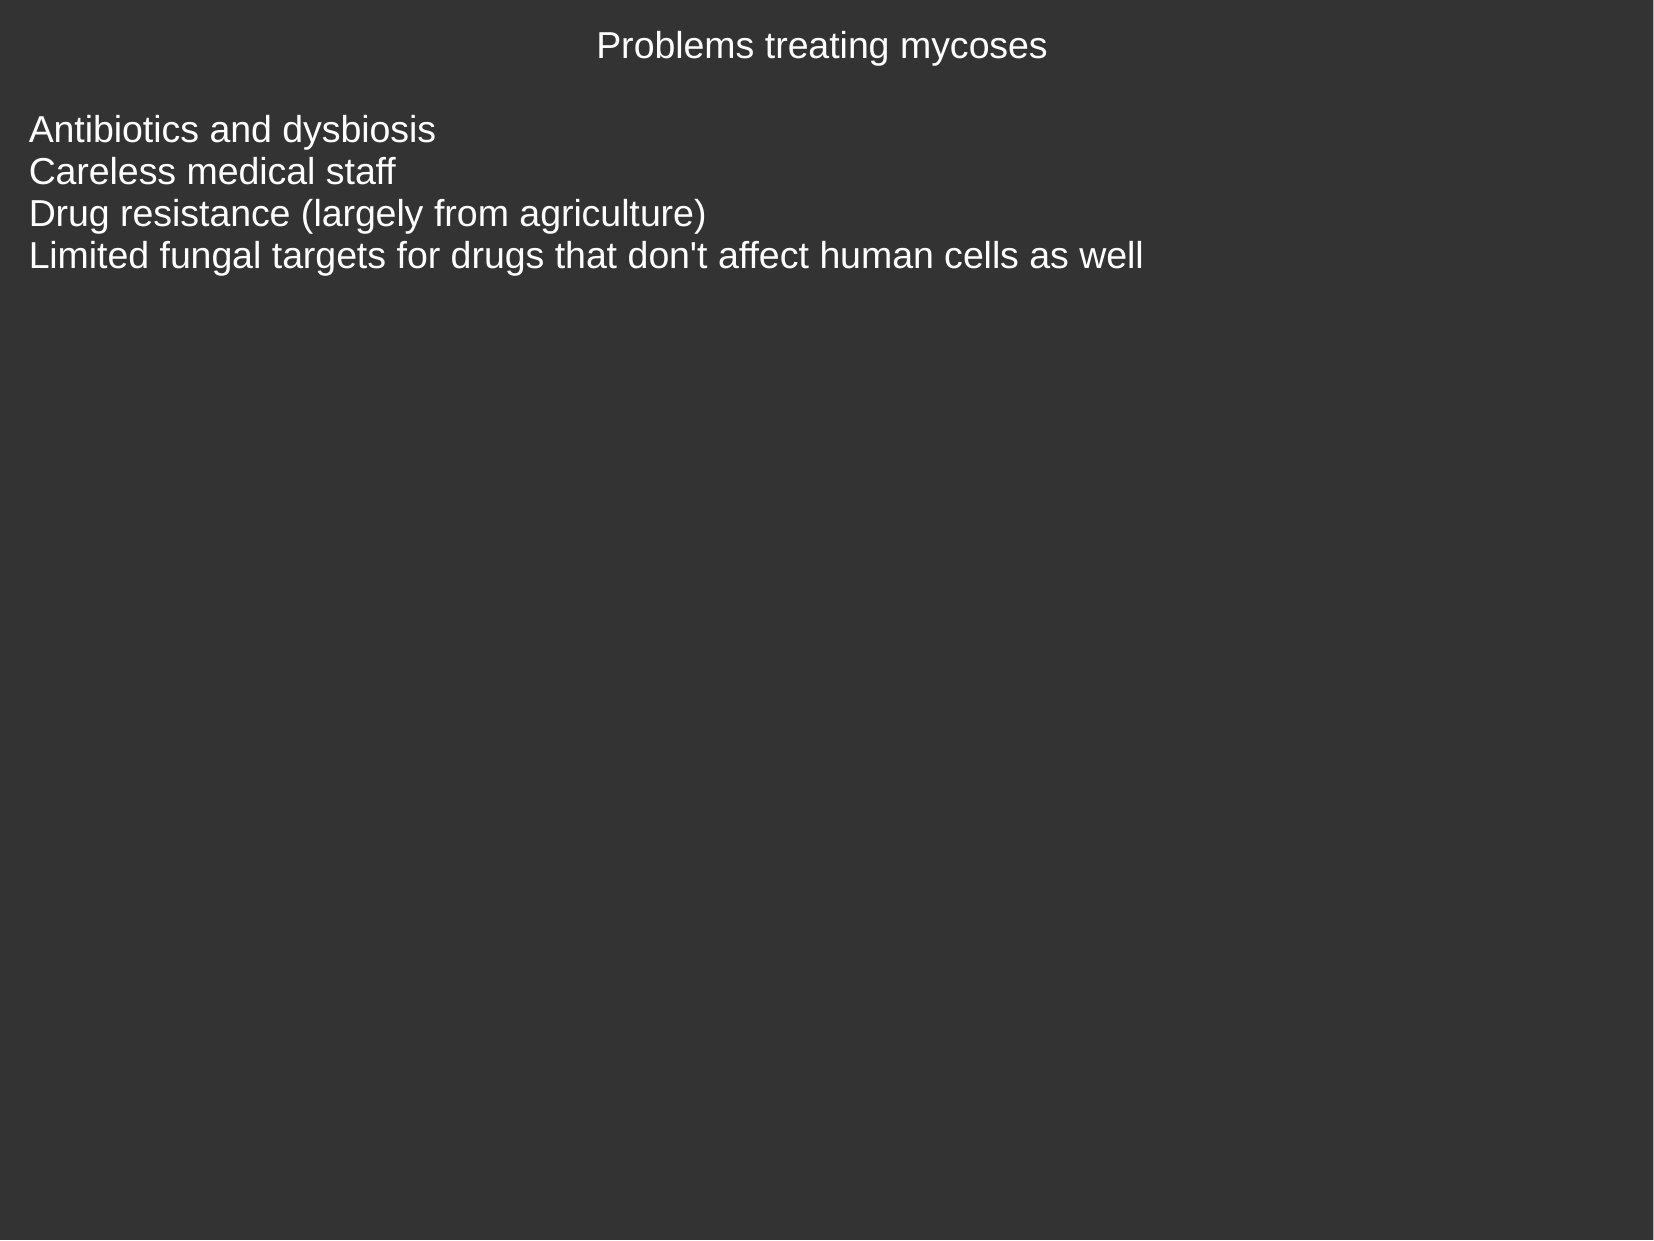

Problems treating mycoses
Antibiotics and dysbiosis
Careless medical staff
Drug resistance (largely from agriculture)
Limited fungal targets for drugs that don't affect human cells as well